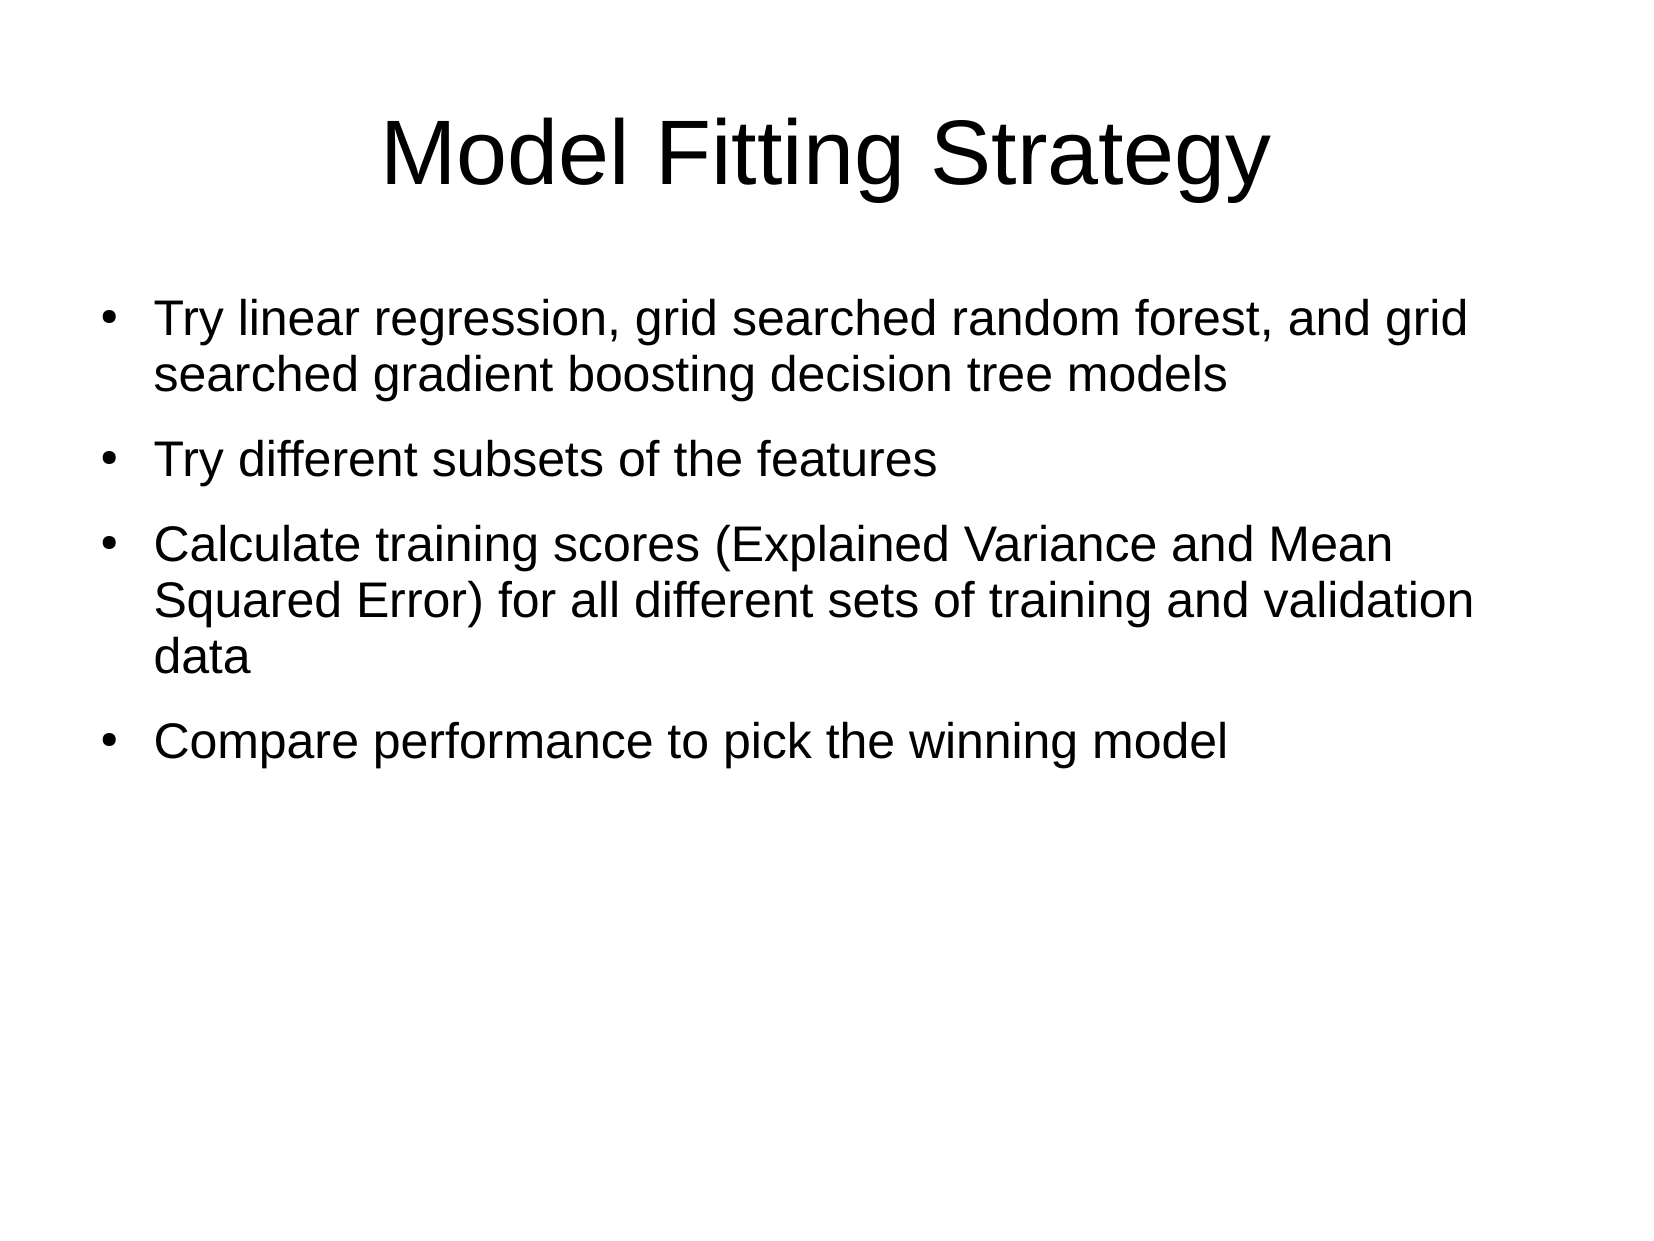

# Model Fitting Strategy
Try linear regression, grid searched random forest, and grid searched gradient boosting decision tree models
Try different subsets of the features
Calculate training scores (Explained Variance and Mean Squared Error) for all different sets of training and validation data
Compare performance to pick the winning model